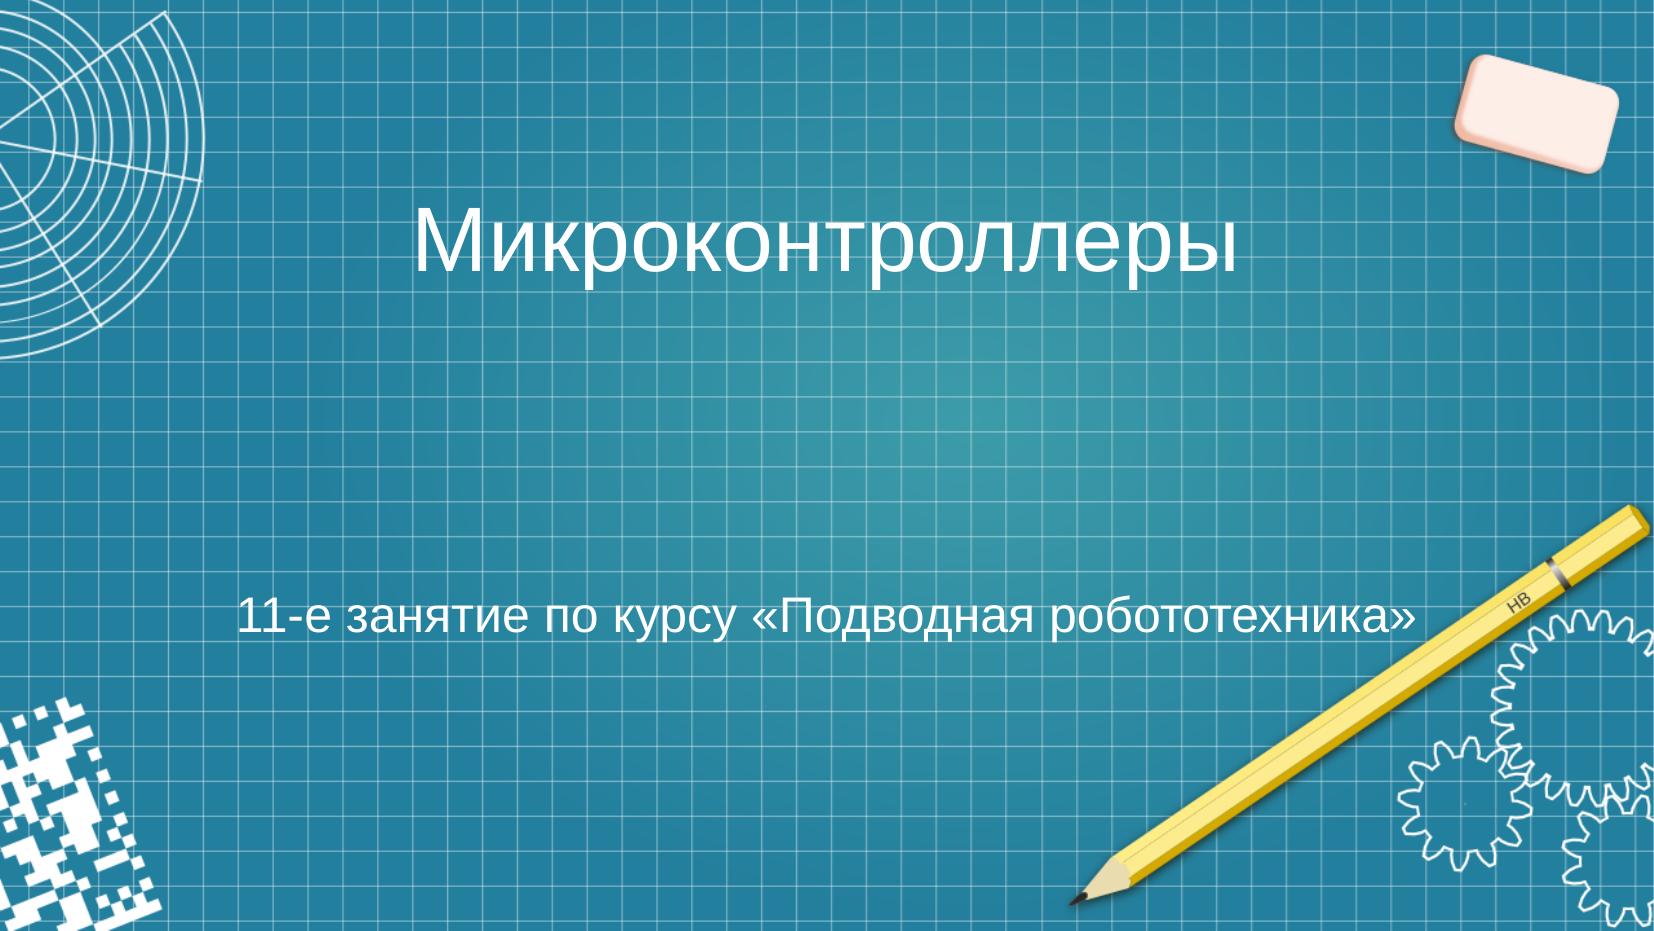

# Микроконтроллеры
11-е занятие по курсу «Подводная робототехника»